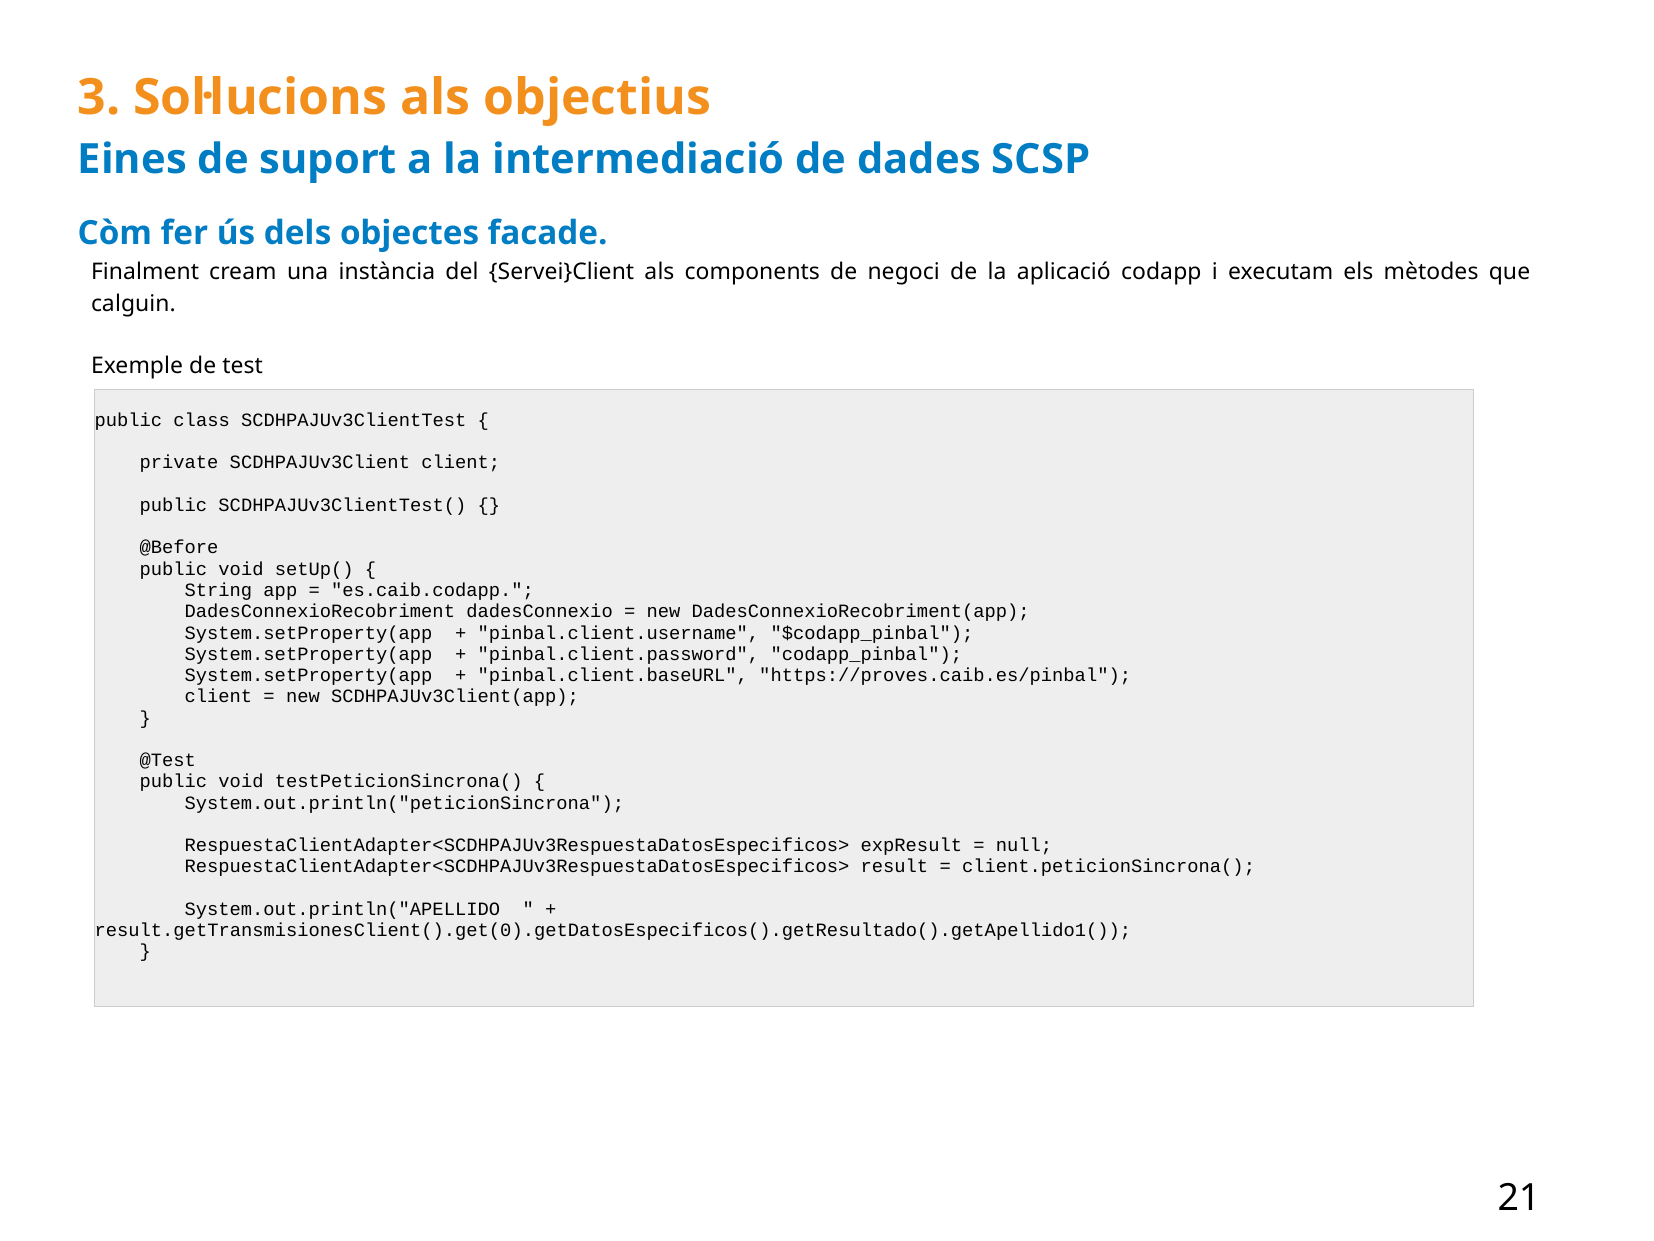

3. Sol·lucions als objectius
Eines de suport a la intermediació de dades SCSP
Còm fer ús dels objectes facade.
Finalment cream una instància del {Servei}Client als components de negoci de la aplicació codapp i executam els mètodes que calguin.
Exemple de test
public class SCDHPAJUv3ClientTest {
 private SCDHPAJUv3Client client;
 public SCDHPAJUv3ClientTest() {}
 @Before
 public void setUp() {
 String app = "es.caib.codapp.";
 DadesConnexioRecobriment dadesConnexio = new DadesConnexioRecobriment(app);
 System.setProperty(app + "pinbal.client.username", "$codapp_pinbal");
 System.setProperty(app + "pinbal.client.password", "codapp_pinbal");
 System.setProperty(app + "pinbal.client.baseURL", "https://proves.caib.es/pinbal");
 client = new SCDHPAJUv3Client(app);
 }
 @Test
 public void testPeticionSincrona() {
 System.out.println("peticionSincrona");
 RespuestaClientAdapter<SCDHPAJUv3RespuestaDatosEspecificos> expResult = null;
 RespuestaClientAdapter<SCDHPAJUv3RespuestaDatosEspecificos> result = client.peticionSincrona();
 System.out.println("APELLIDO " + result.getTransmisionesClient().get(0).getDatosEspecificos().getResultado().getApellido1());
 }